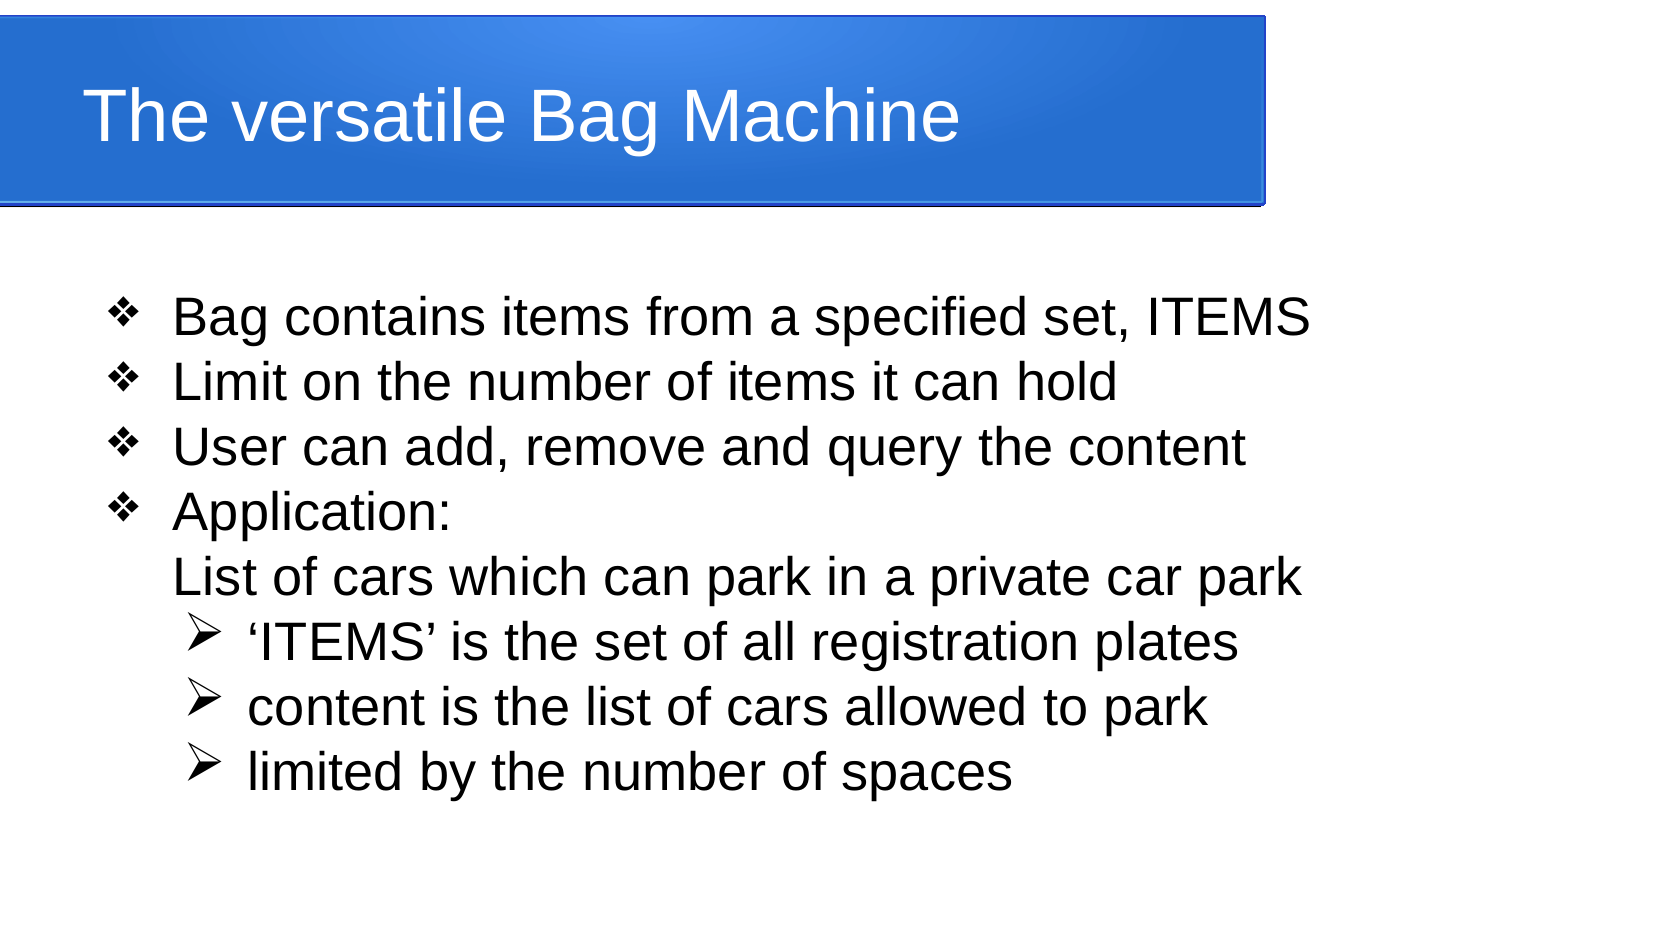

The versatile Bag Machine
#
Bag contains items from a specified set, ITEMS
Limit on the number of items it can hold
User can add, remove and query the content
Application:
List of cars which can park in a private car park
‘ITEMS’ is the set of all registration plates
content is the list of cars allowed to park
limited by the number of spaces